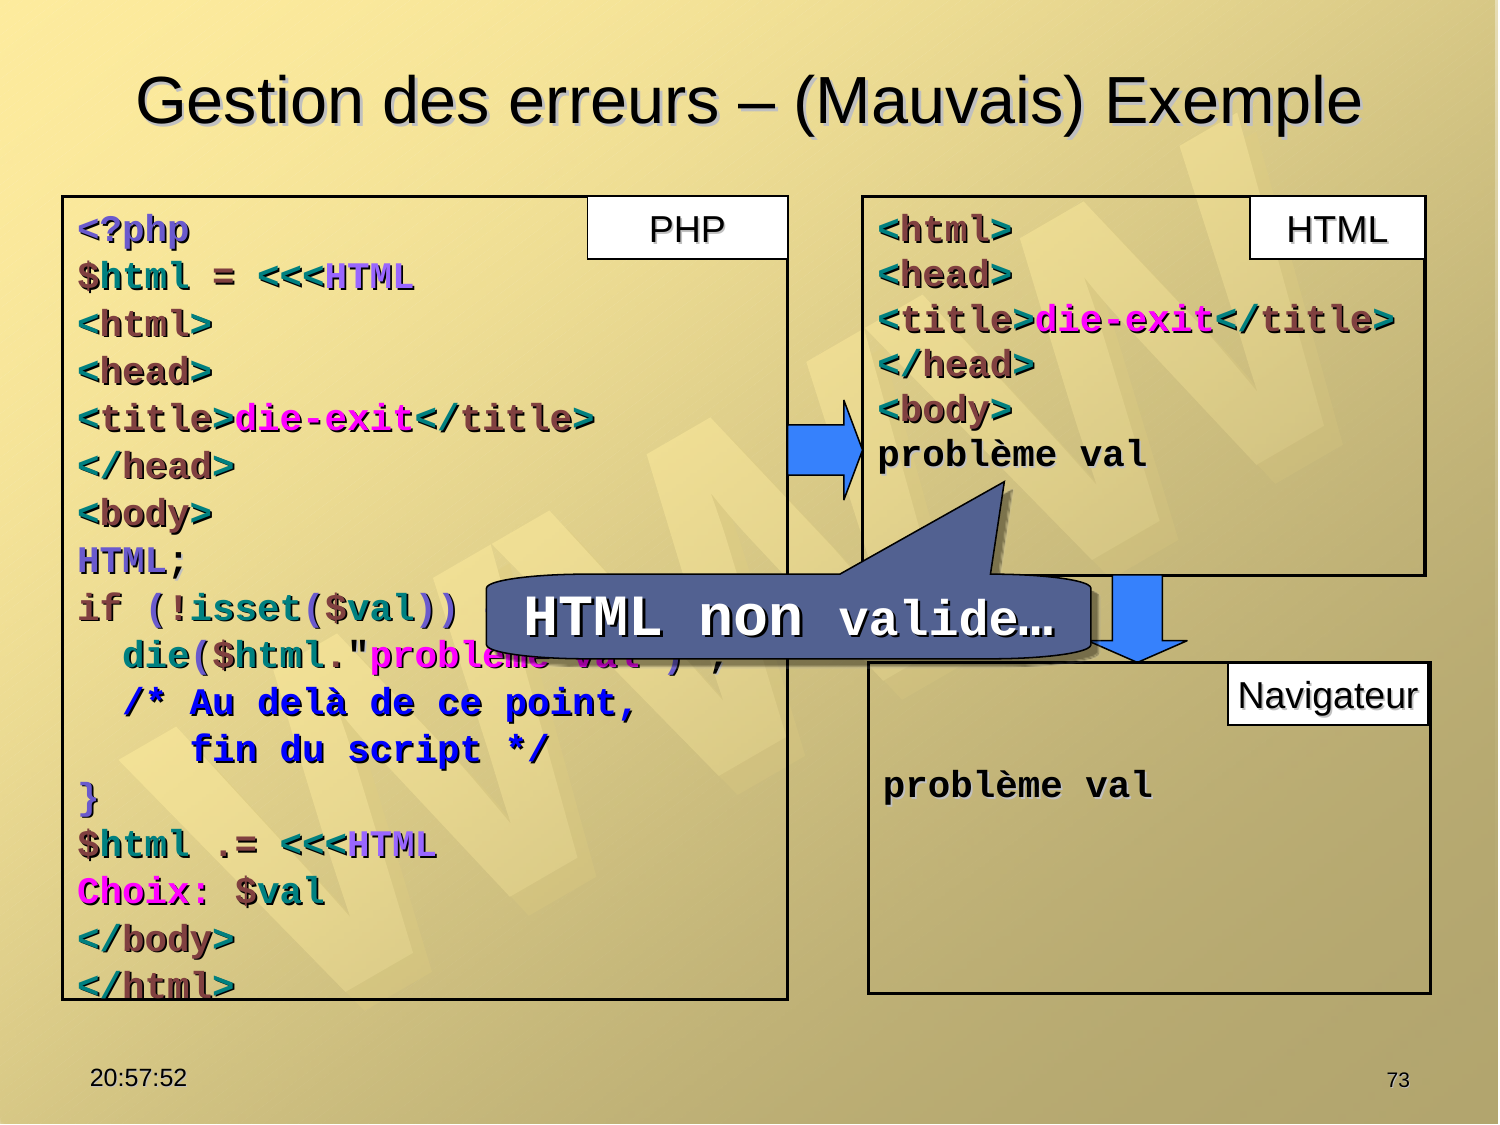

Gestion des erreurs – (Mauvais) Exemple
<?php
$html = <<<HTML
<html>
<head>
<title>die-exit</title>
</head>
<body>
HTML;
if (!isset($val)) {
 die($html."problème val") ;
 /* Au delà de ce point,
 fin du script */
}
$html .= <<<HTML
Choix: $val
</body>
</html>
PHP
<html>
<head>
<title>die-exit</title>
</head>
<body>
problème val
HTML
HTML non valide…
problème val
Navigateur
21:08:10